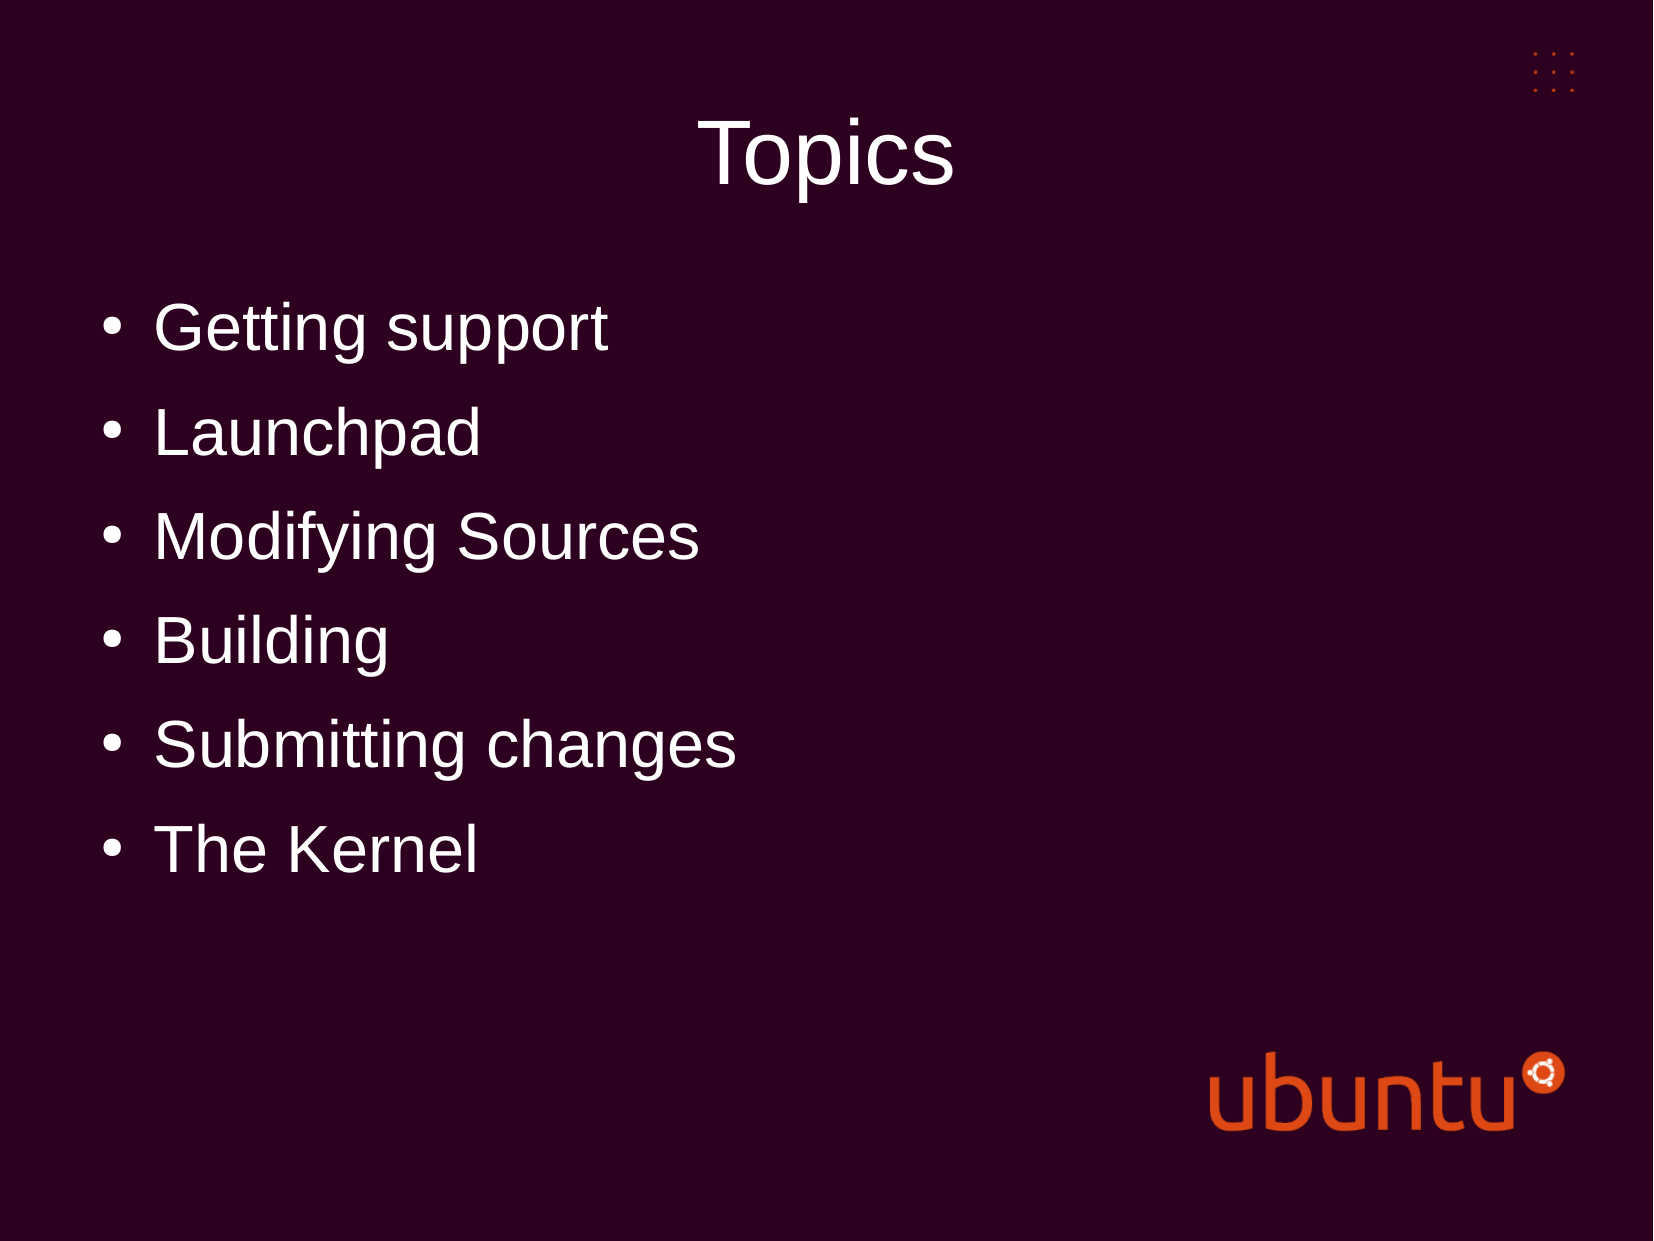

# Topics
Getting support
Launchpad
Modifying Sources
Building
Submitting changes
The Kernel